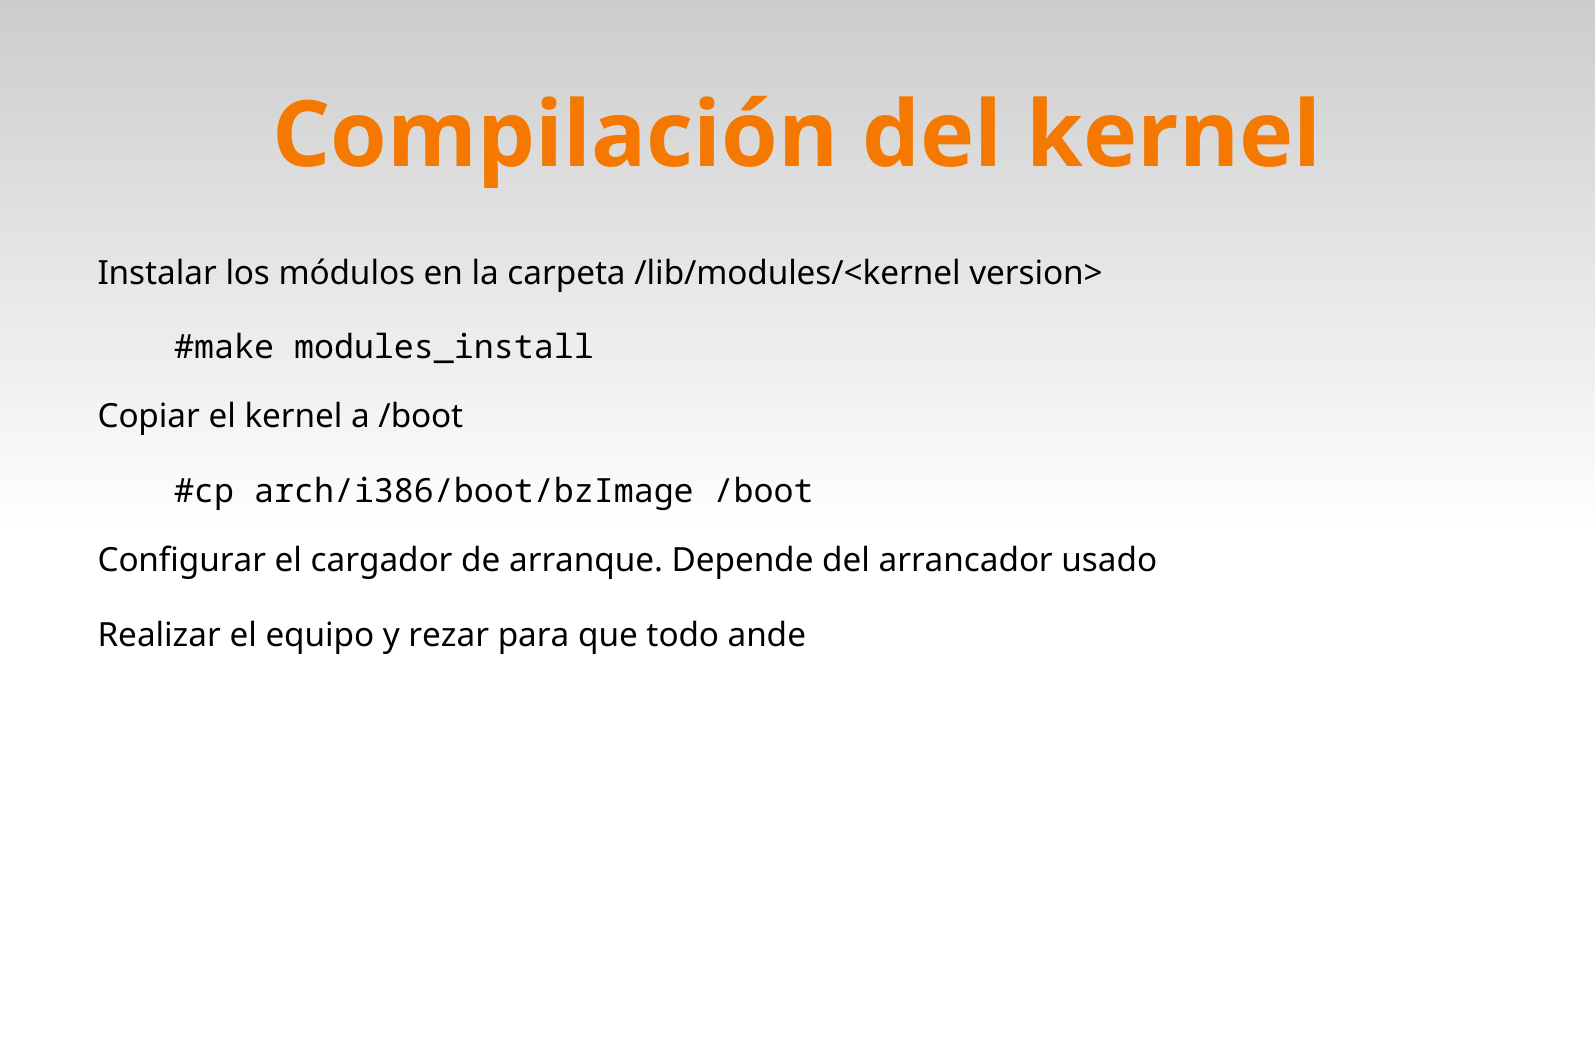

# Compilación del kernel
Instalar los módulos en la carpeta /lib/modules/<kernel version>
#make modules_install
Copiar el kernel a /boot
#cp arch/i386/boot/bzImage /boot
Configurar el cargador de arranque. Depende del arrancador usado
Realizar el equipo y rezar para que todo ande